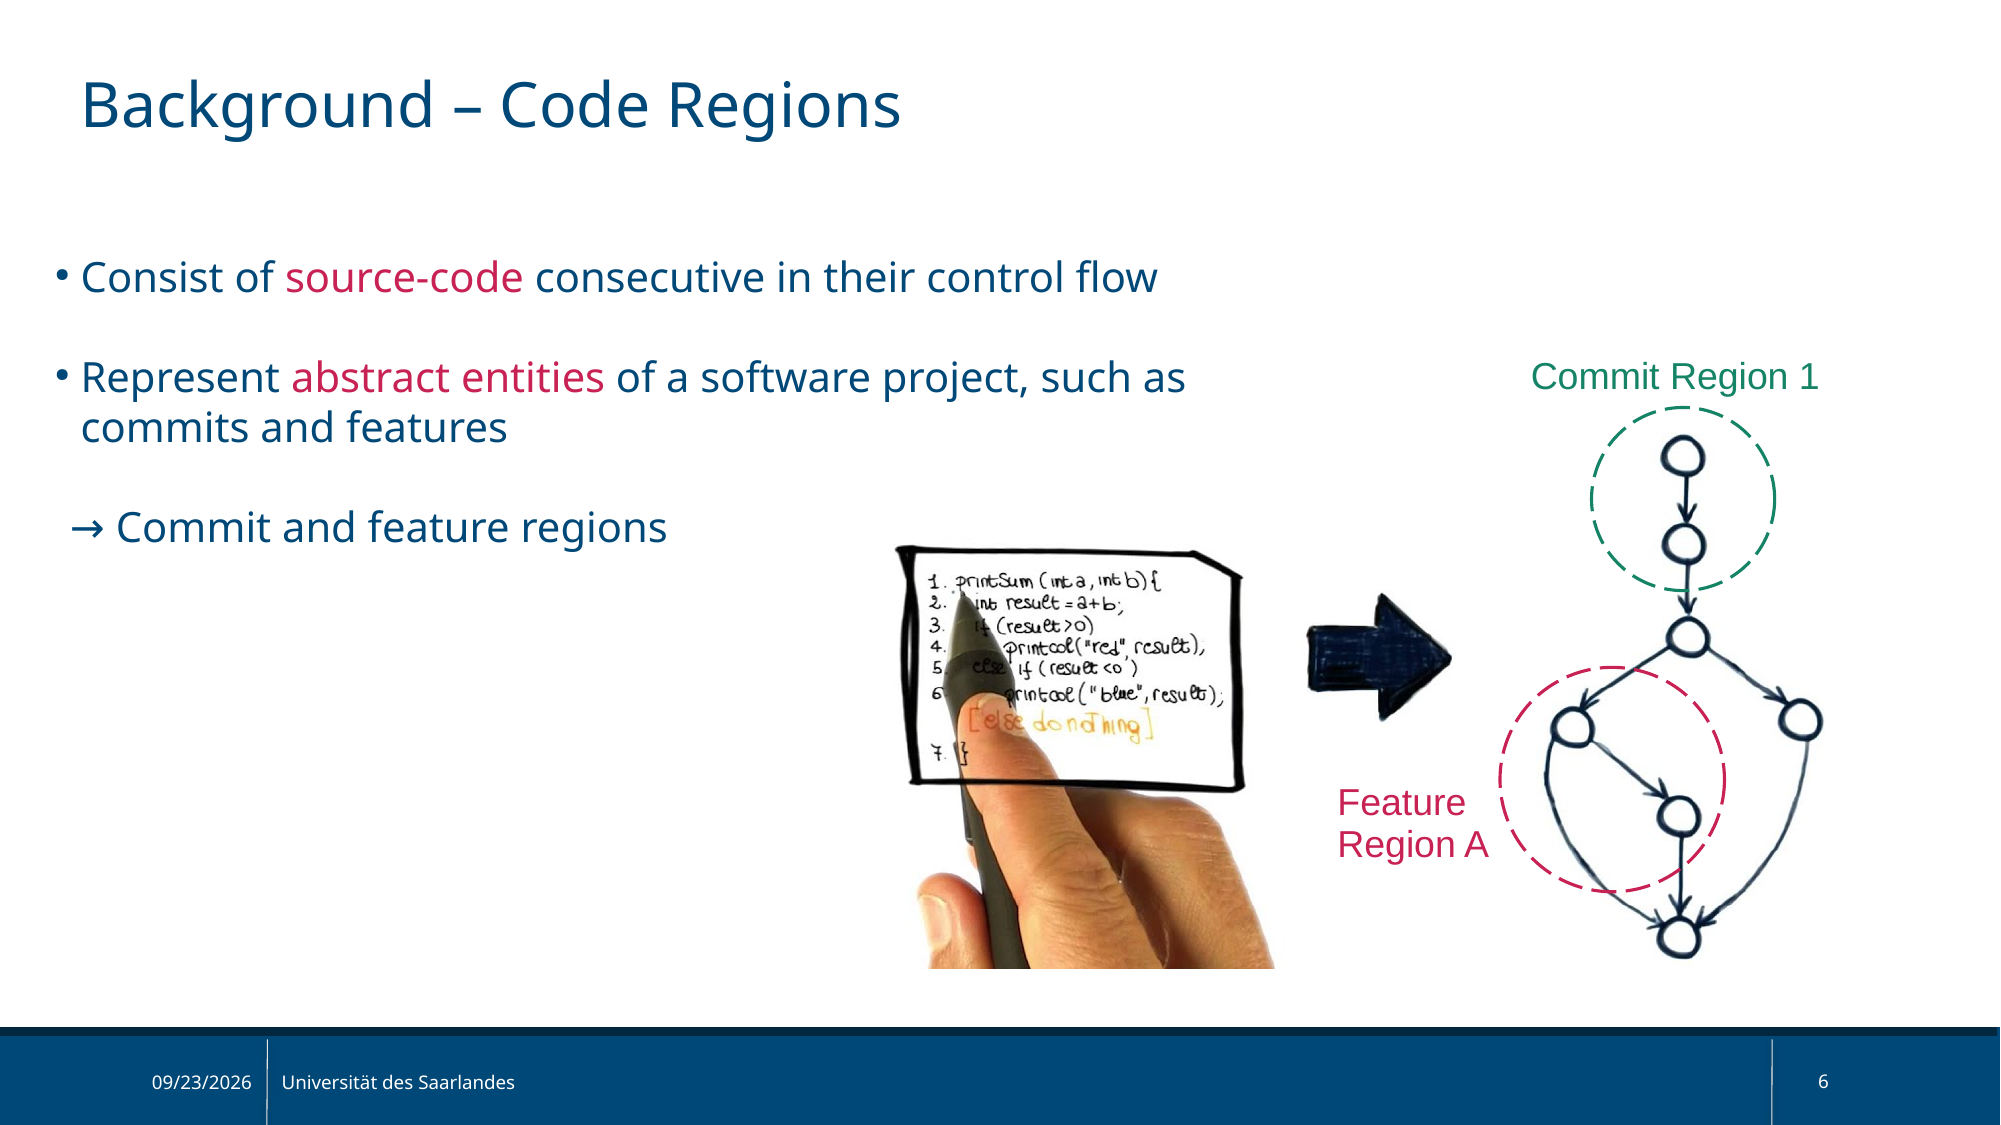

6
Background – Code Regions
# Consist of source-code consecutive in their control flow
 Represent abstract entities of a software project, such as
 commits and features
→ Commit and feature regions
Commit Region 1
Feature
Region A
Universität des Saarlandes